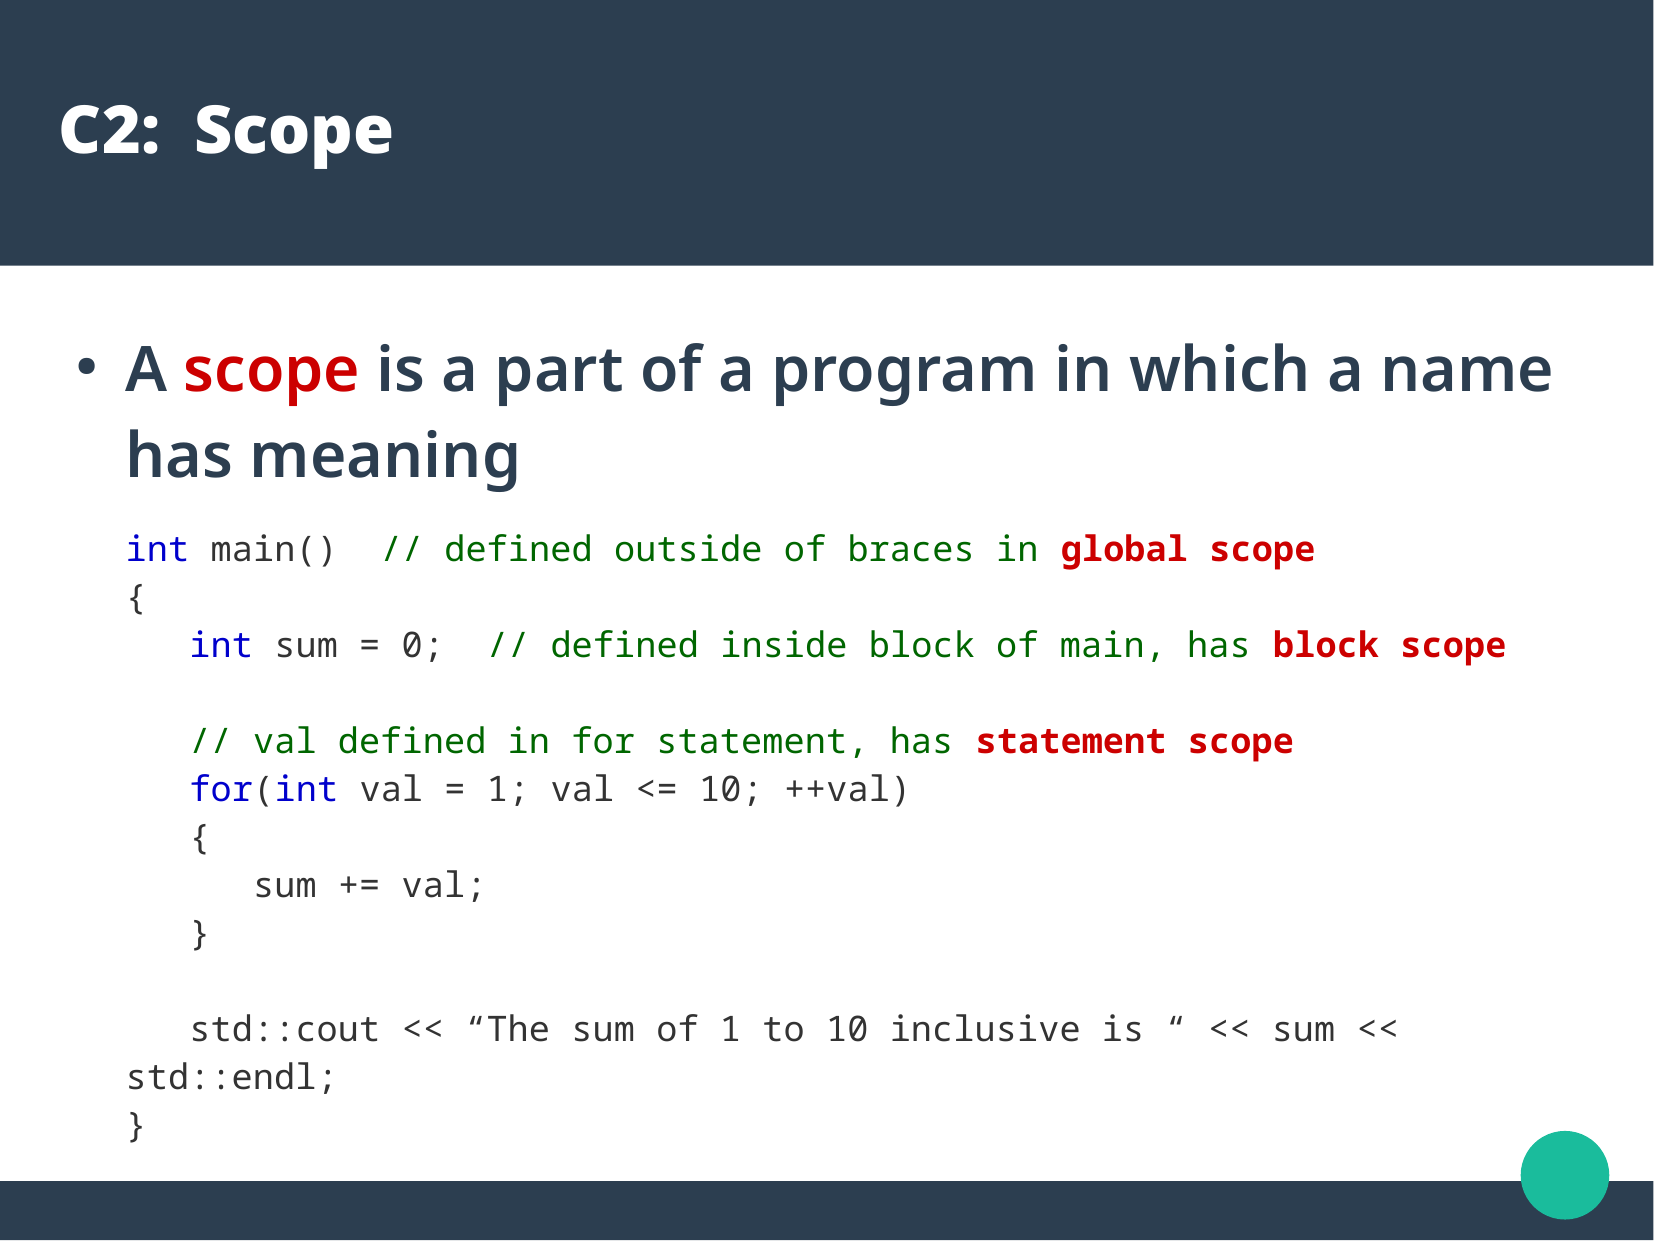

# C2: Scope
A scope is a part of a program in which a name has meaning
int main() // defined outside of braces in global scope
{
 int sum = 0; // defined inside block of main, has block scope
 // val defined in for statement, has statement scope
 for(int val = 1; val <= 10; ++val)
 {
 sum += val;
 }
 std::cout << “The sum of 1 to 10 inclusive is “ << sum << std::endl;
}